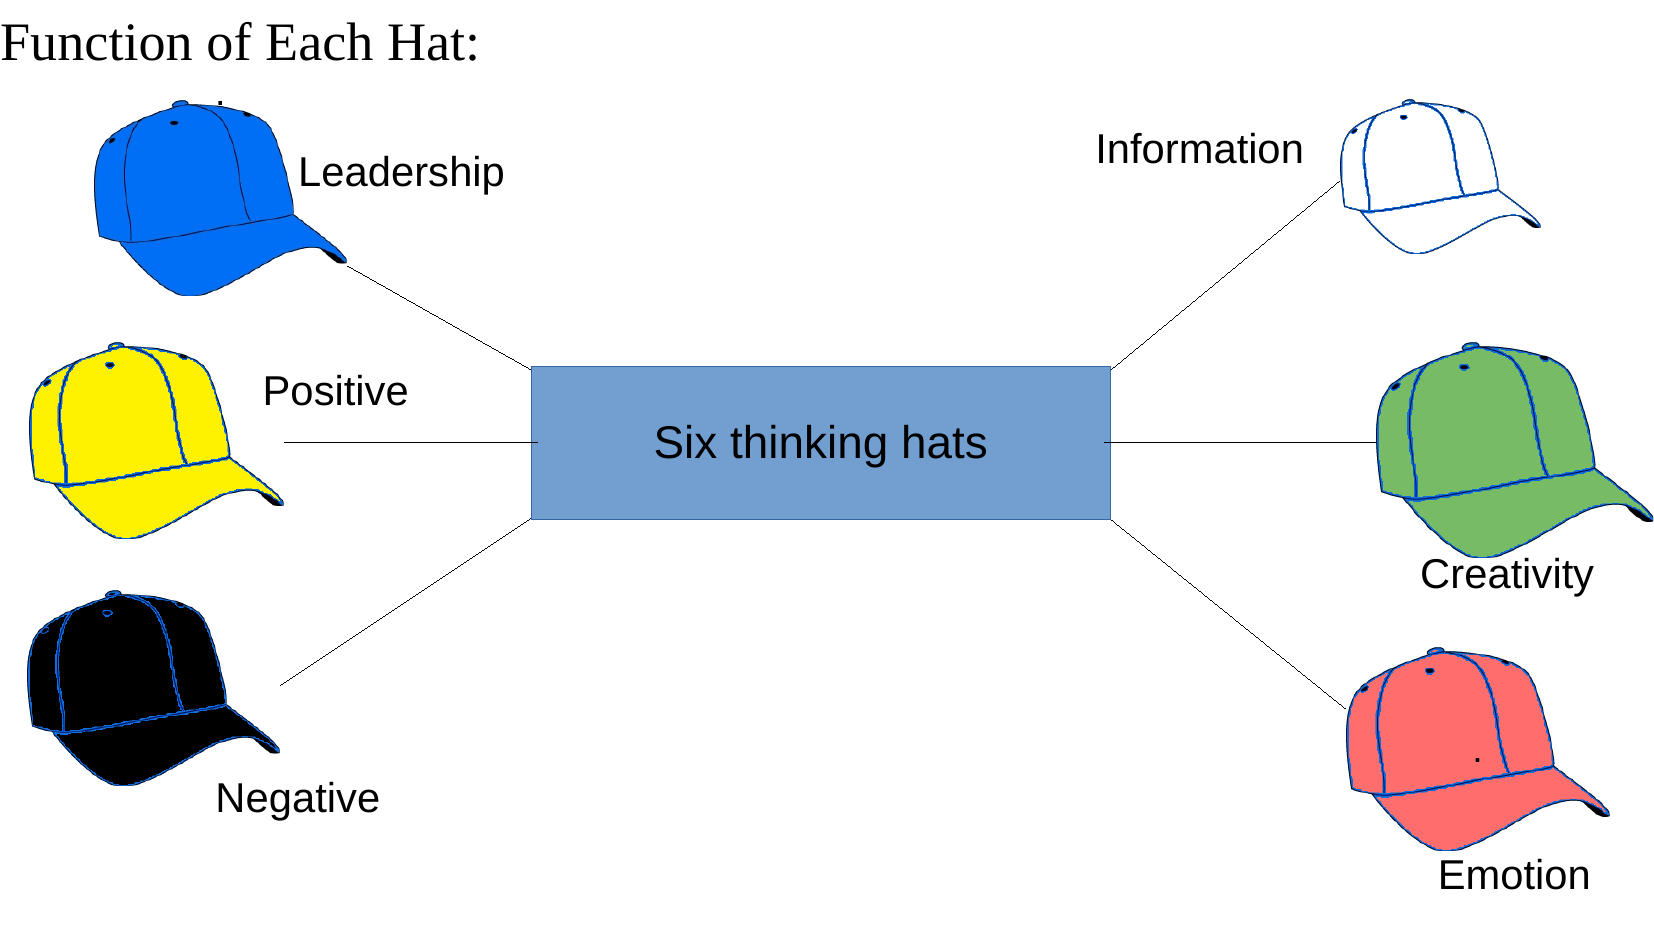

# Function of Each Hat:
.
Information
Leadership
Positive
Six thinking hats
Creativity
.
Negative
Emotion